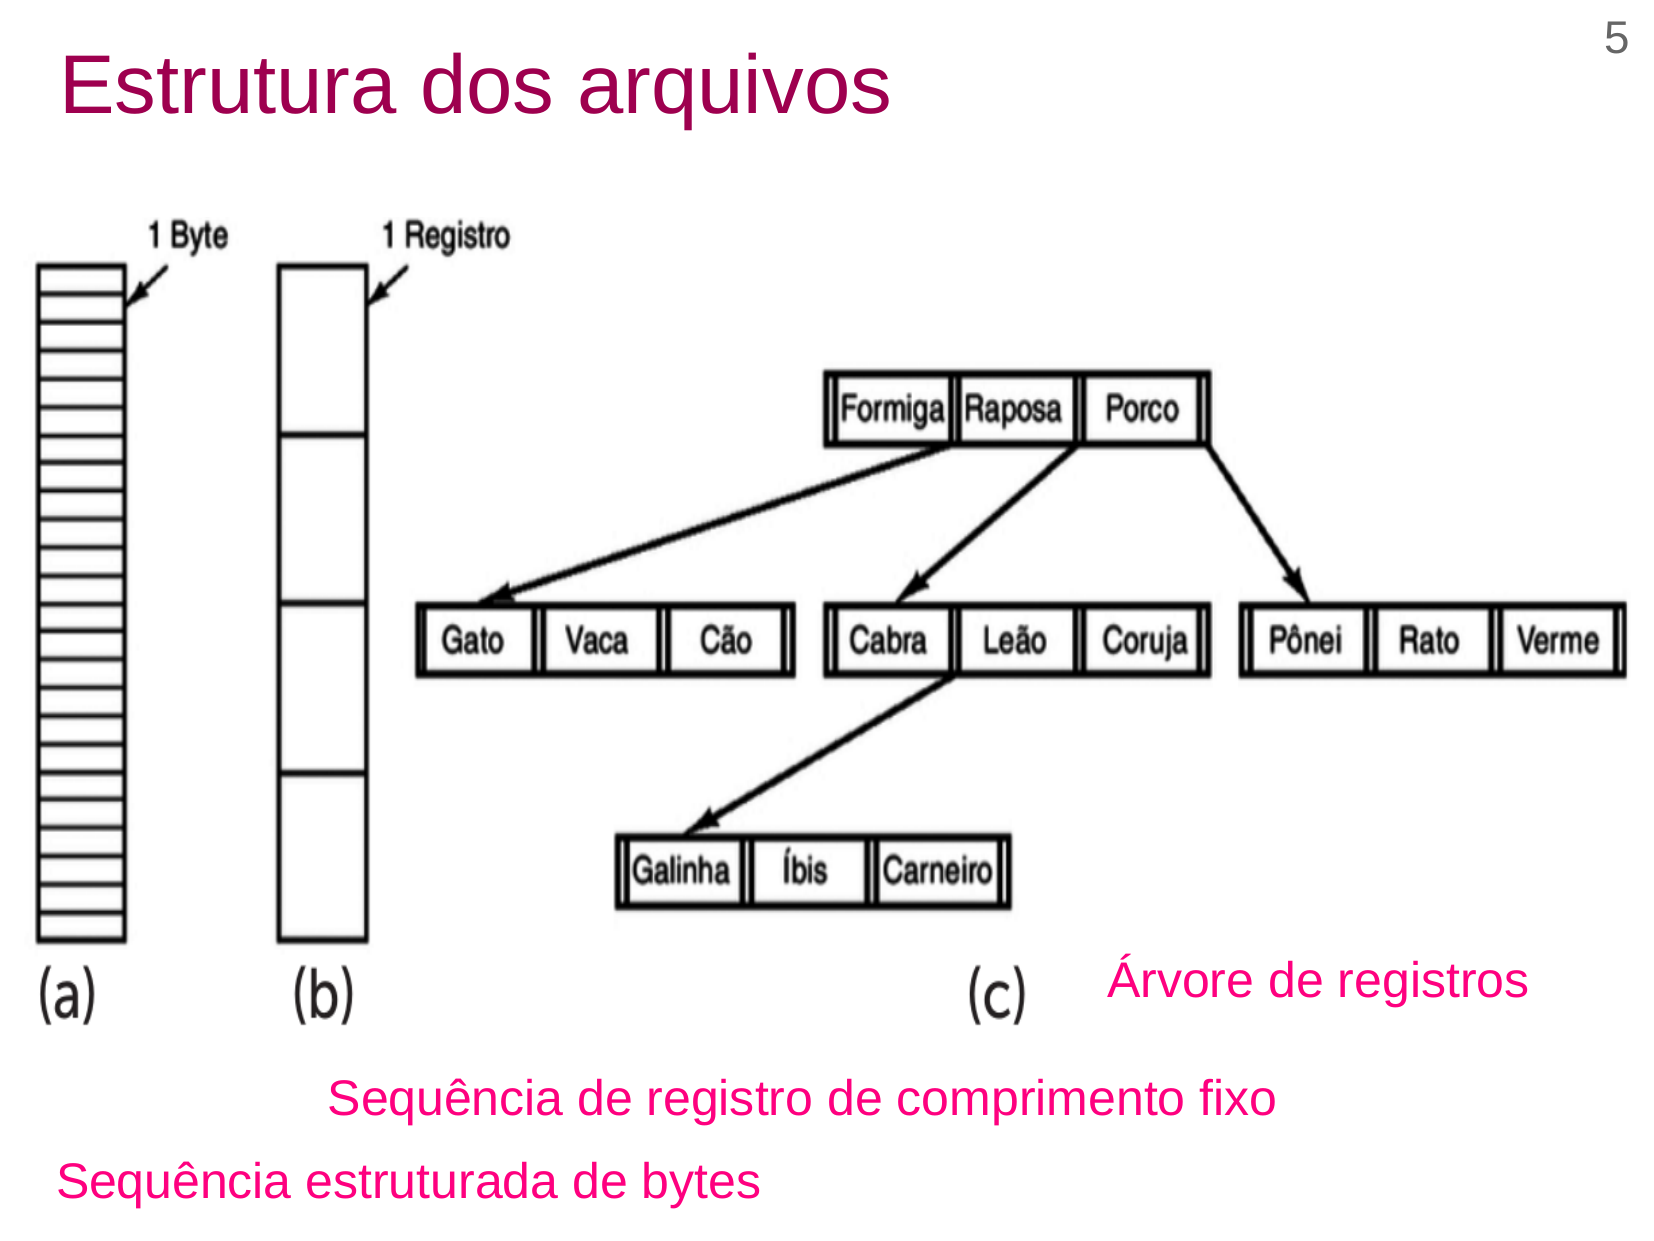

5
# Estrutura dos arquivos
Árvore de registros
Sequência de registro de comprimento fixo
Sequência estruturada de bytes